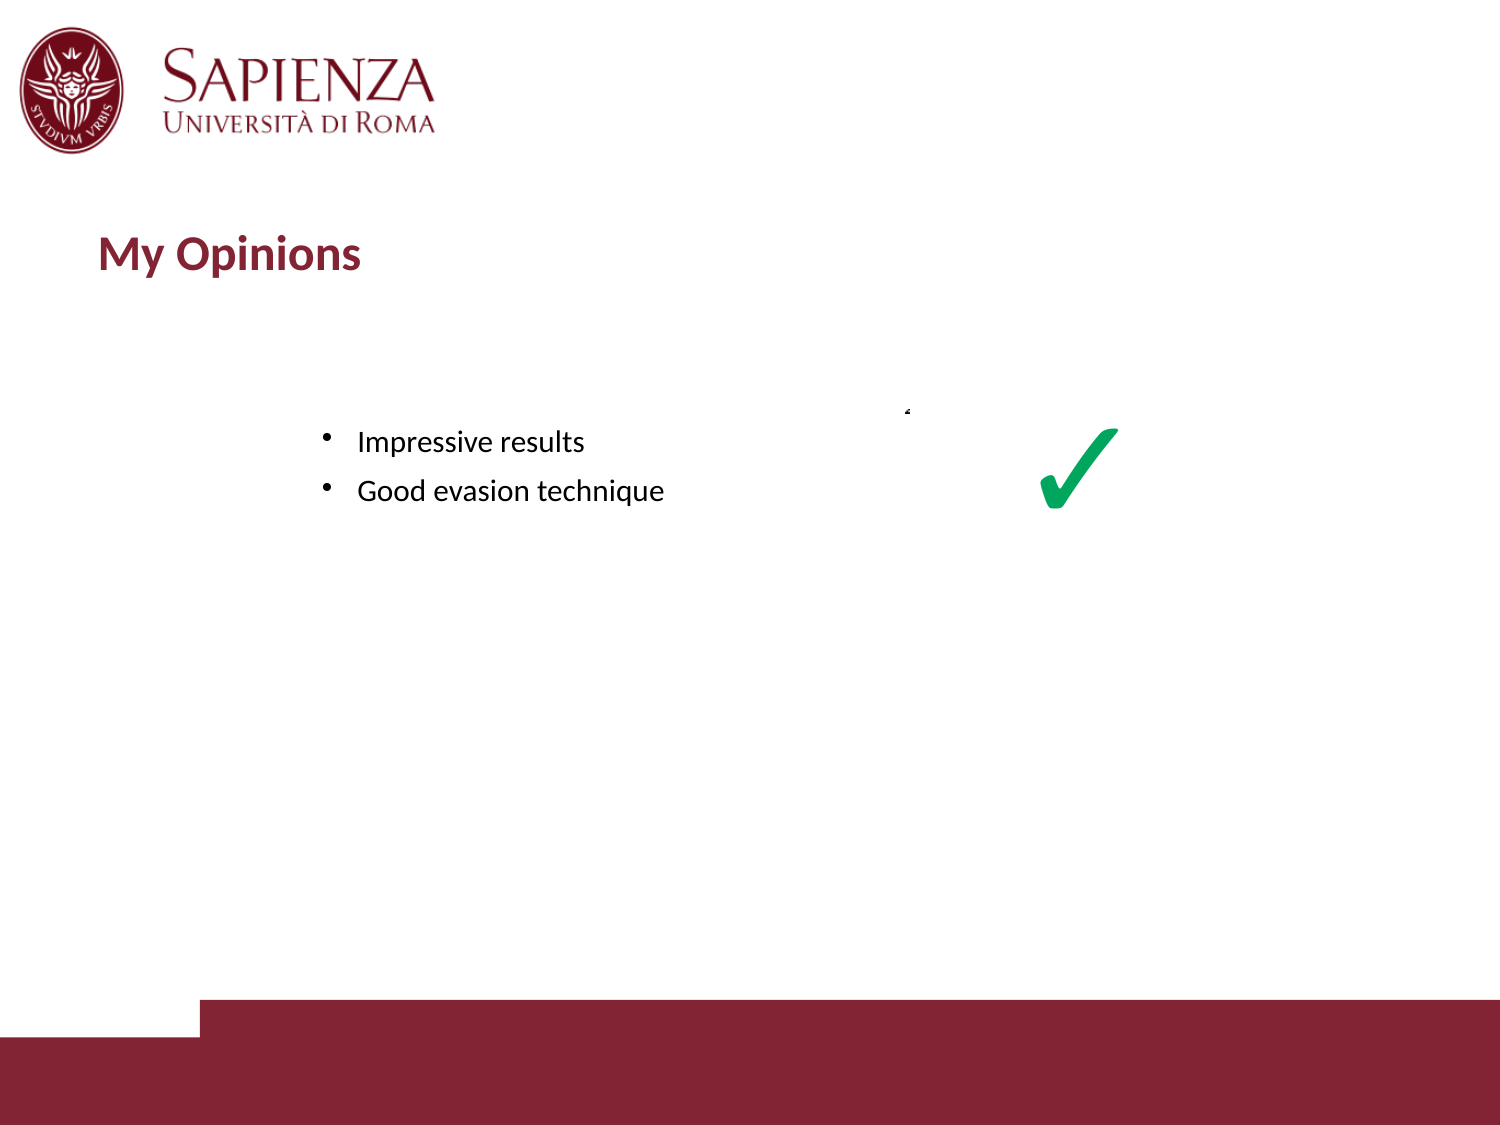

My Opinions
✓
Impressive results
Good evasion technique